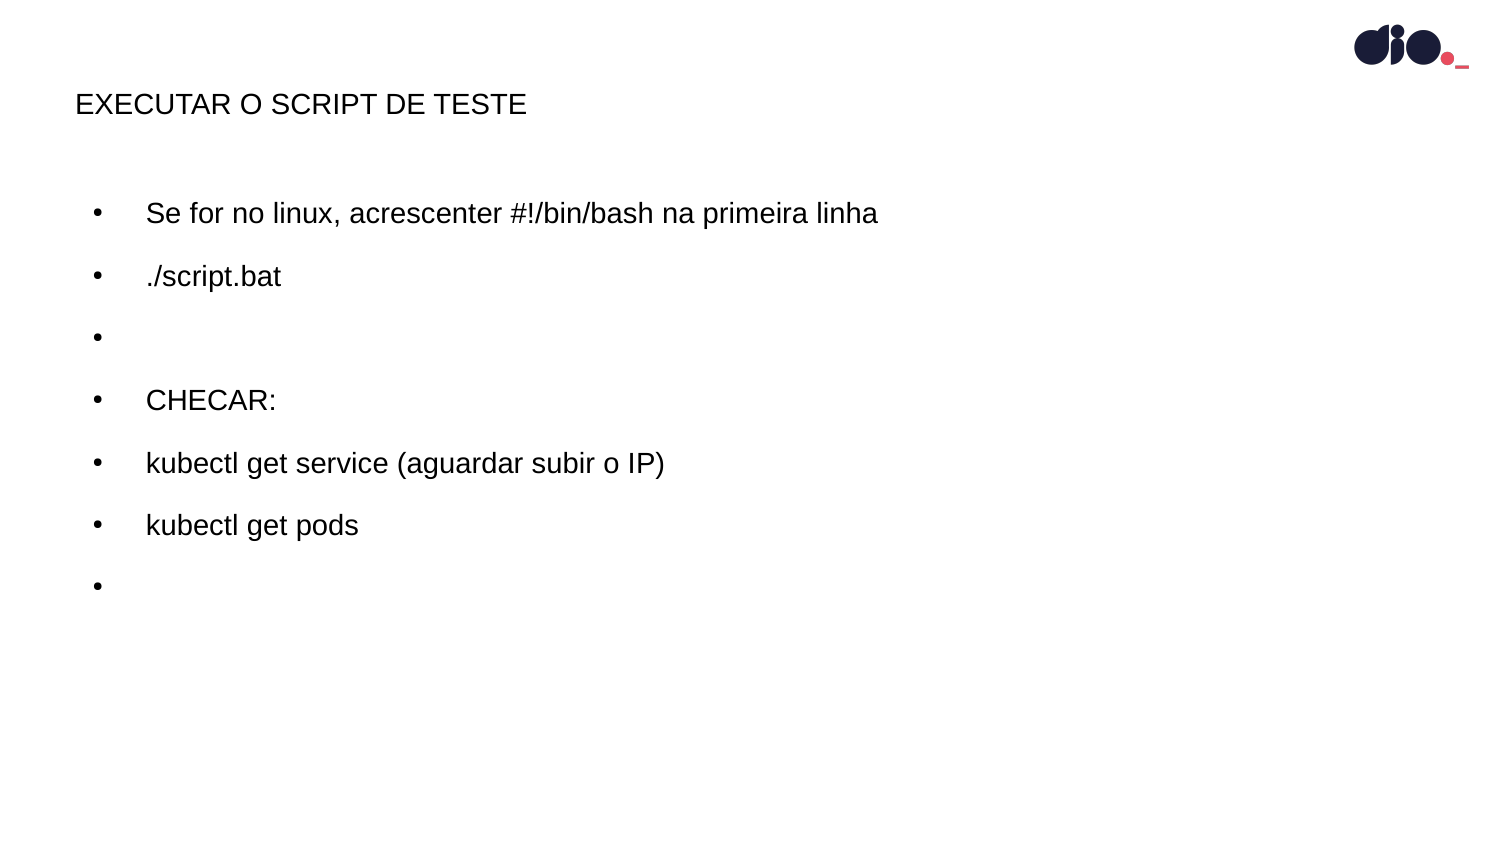

# EXECUTAR O SCRIPT DE TESTE
Se for no linux, acrescenter #!/bin/bash na primeira linha
./script.bat
CHECAR:
kubectl get service (aguardar subir o IP)
kubectl get pods